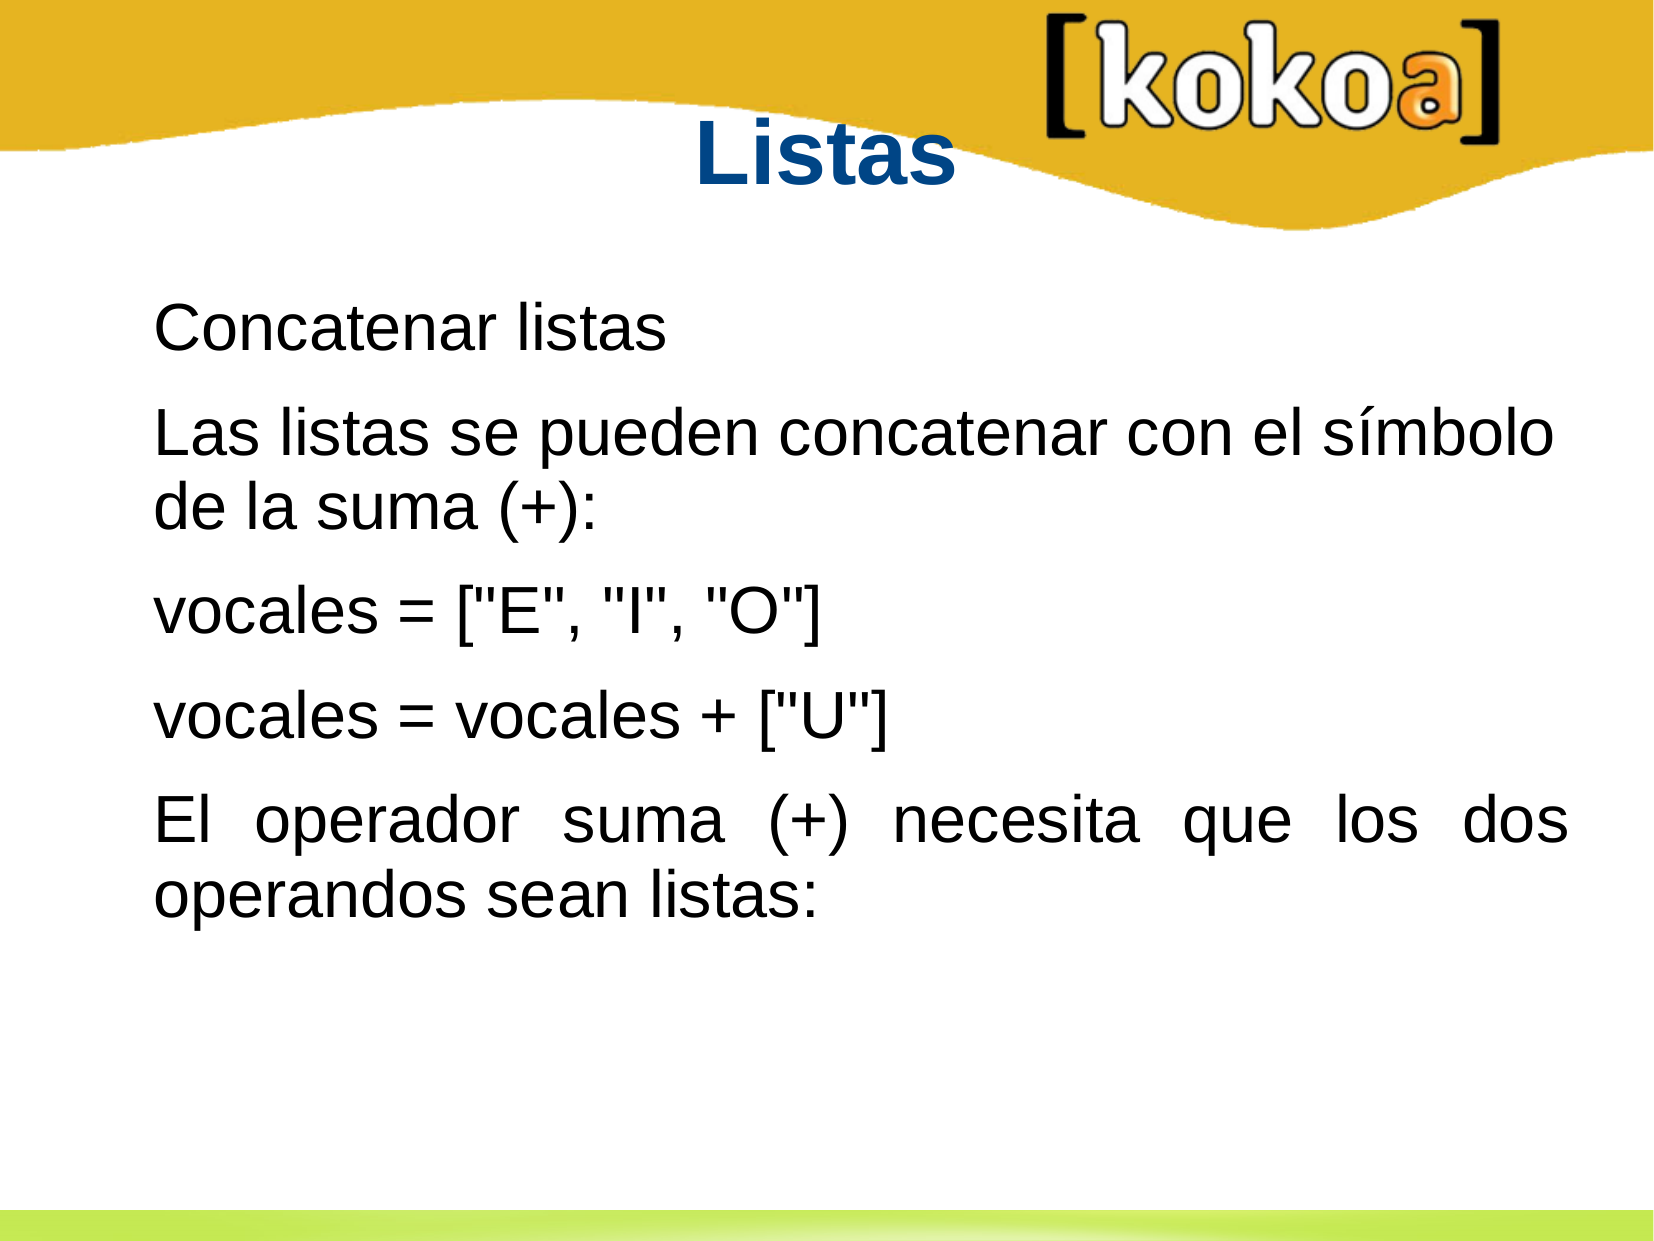

# Listas
Concatenar listas
Las listas se pueden concatenar con el símbolo de la suma (+):
vocales = ["E", "I", "O"]
vocales = vocales + ["U"]
El operador suma (+) necesita que los dos operandos sean listas: